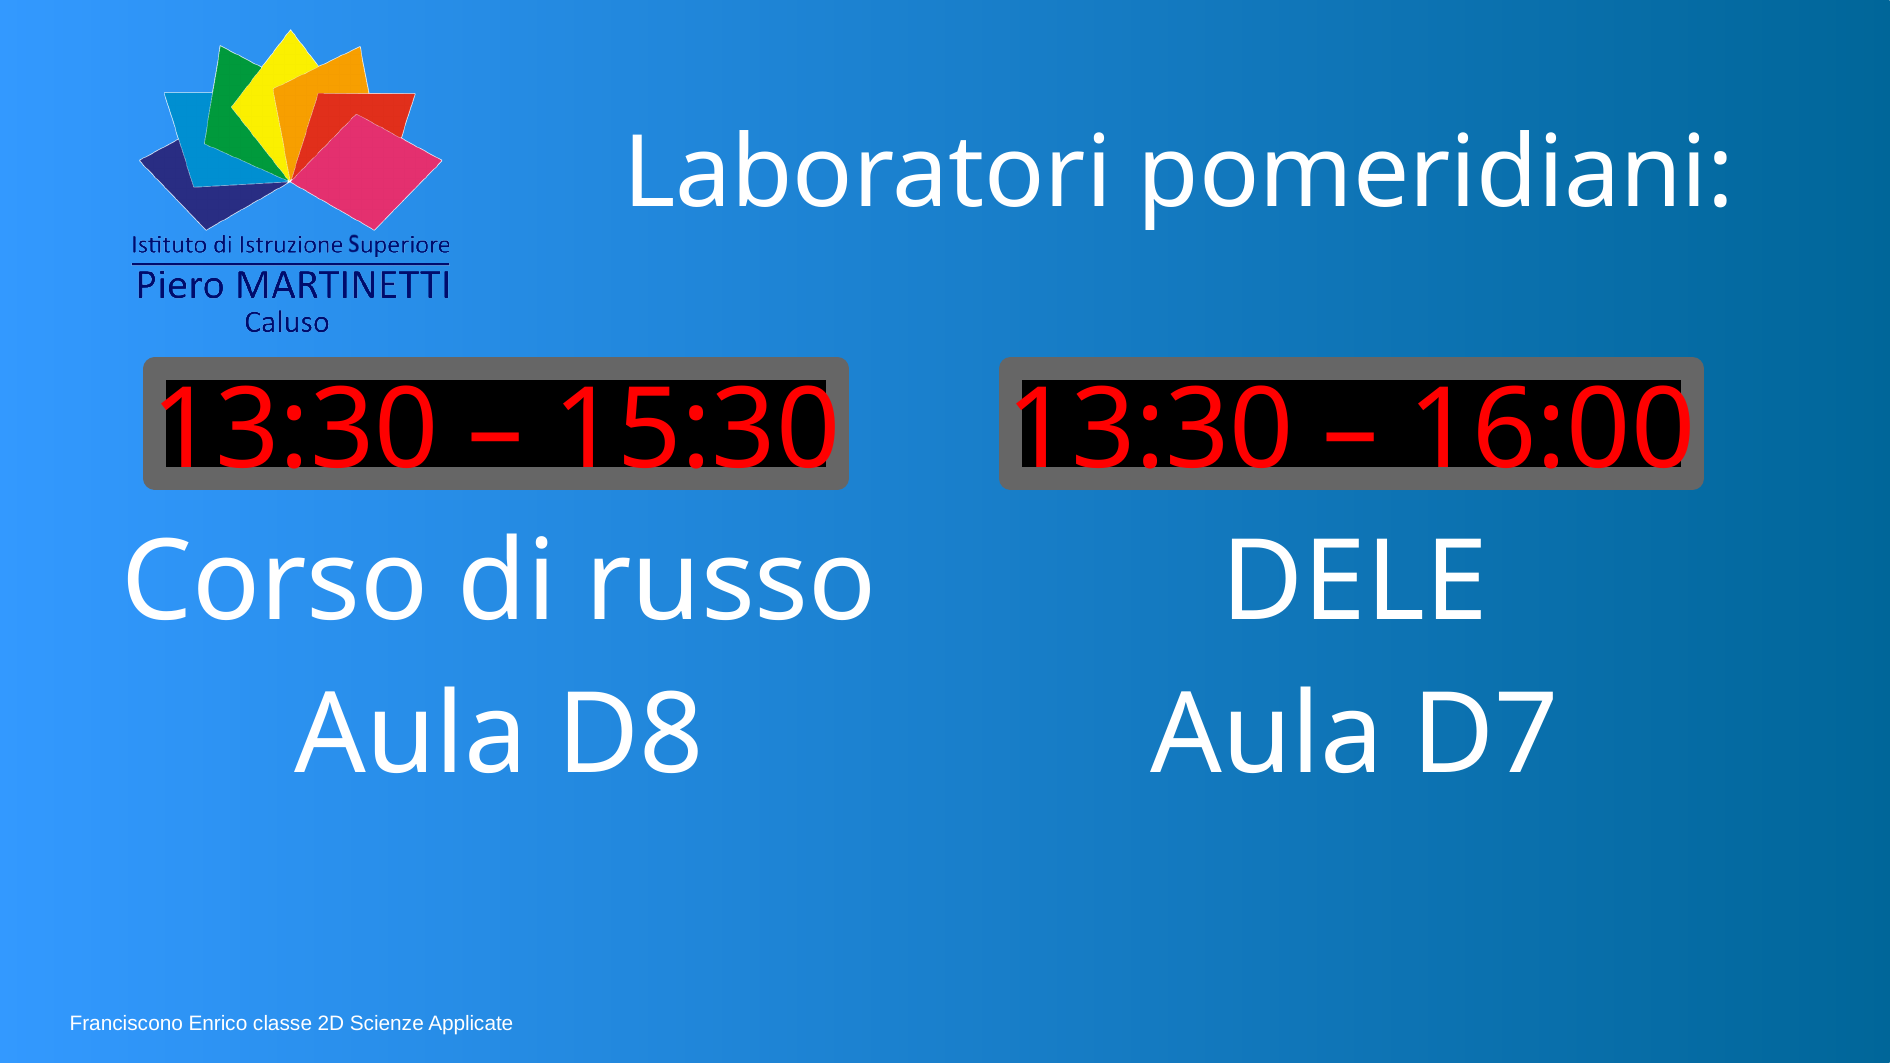

Laboratori pomeridiani:
13:30 – 15:30
13:30 – 16:00
Corso di russo
Aula D8
DELE
Aula D7
Franciscono Enrico classe 2D Scienze Applicate